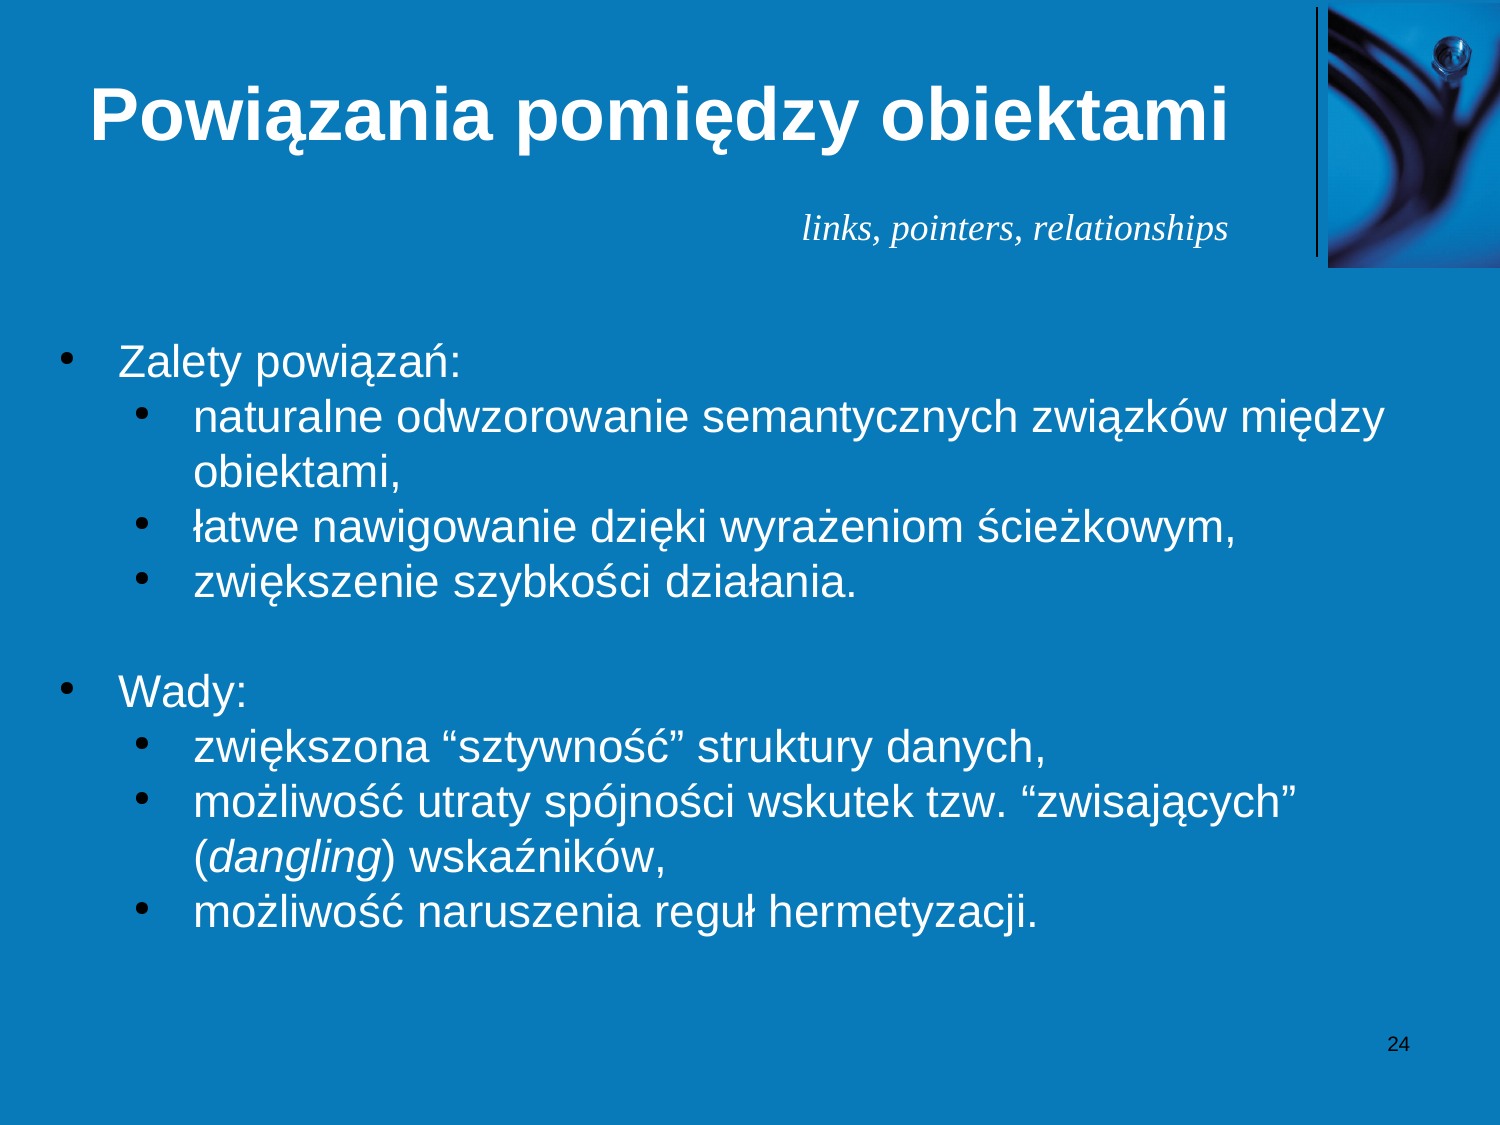

# Powiązania pomiędzy obiektami
links, pointers, relationships
Zalety powiązań:
naturalne odwzorowanie semantycznych związków między obiektami,
łatwe nawigowanie dzięki wyrażeniom ścieżkowym,
zwiększenie szybkości działania.
Wady:
zwiększona “sztywność” struktury danych,
możliwość utraty spójności wskutek tzw. “zwisających” (dangling) wskaźników,
możliwość naruszenia reguł hermetyzacji.
24